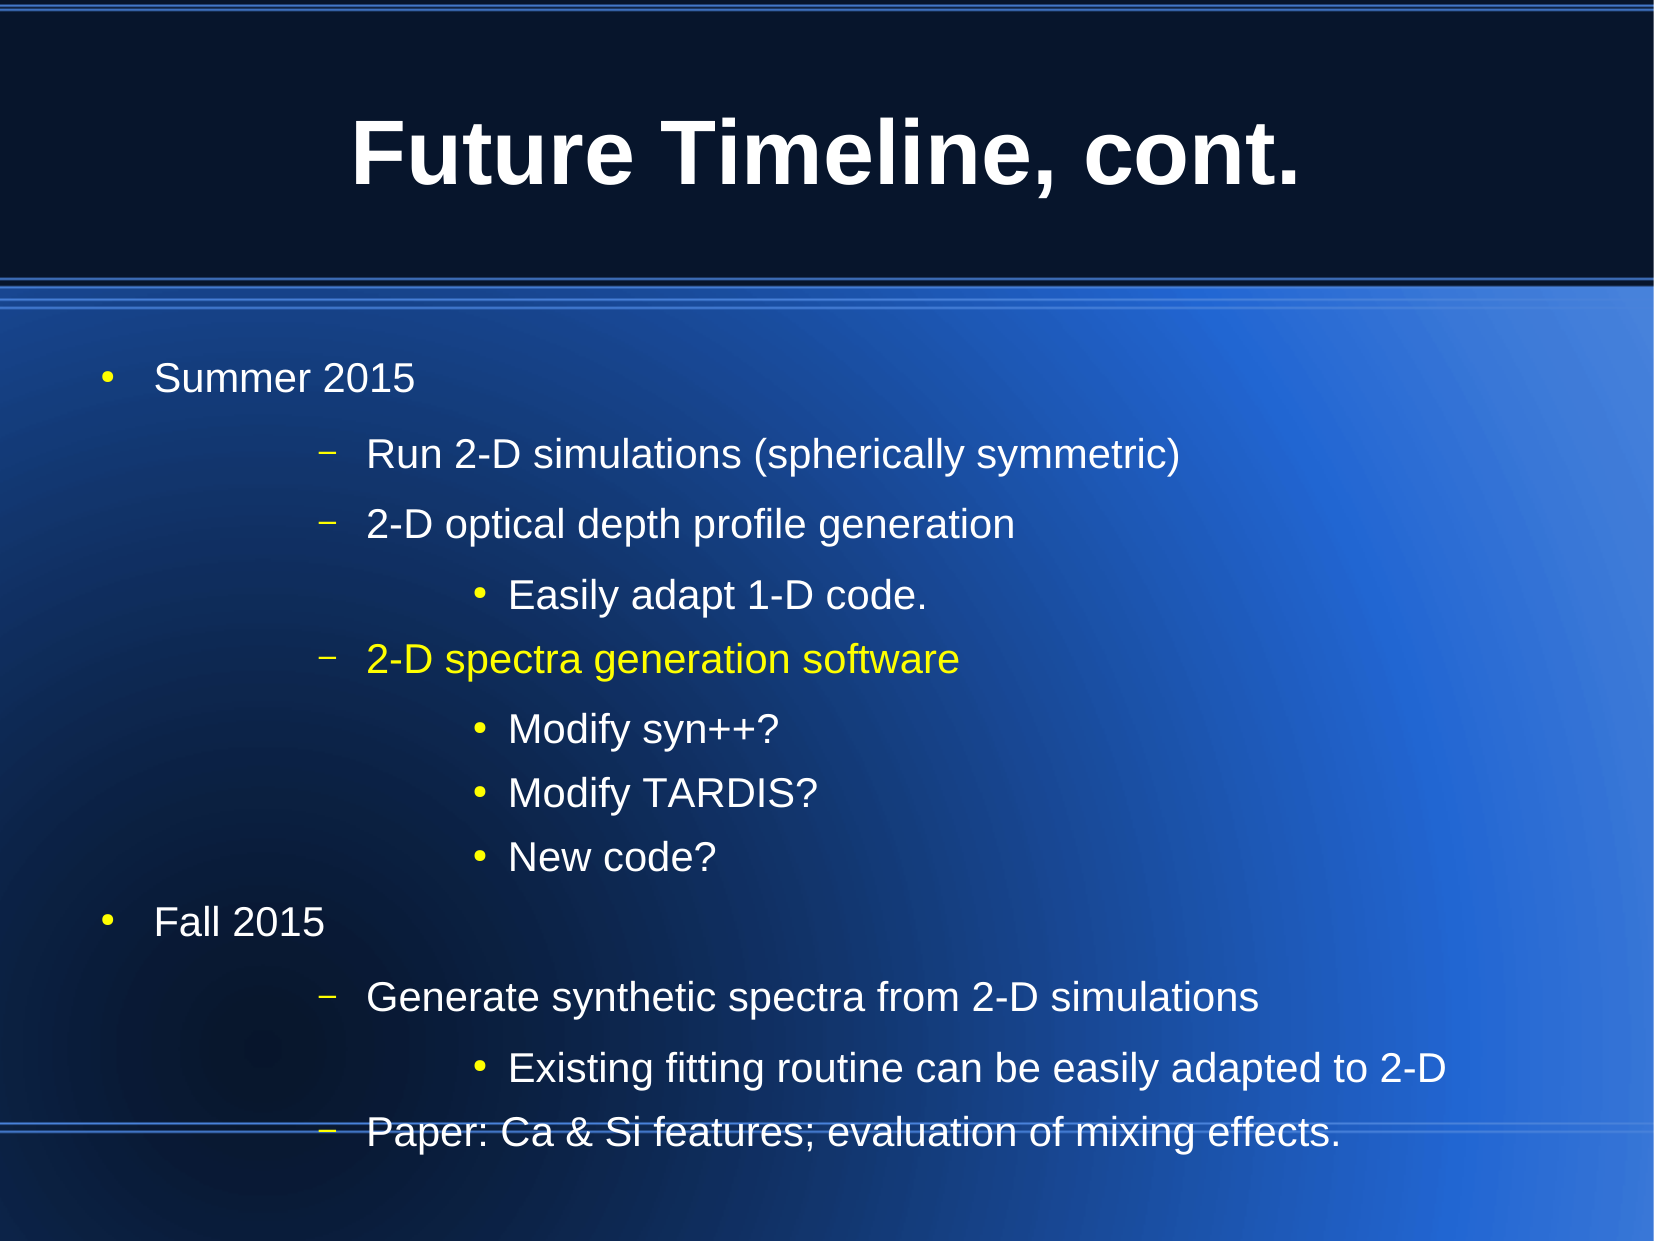

# Future Timeline, cont.
Summer 2015
Run 2-D simulations (spherically symmetric)
2-D optical depth profile generation
Easily adapt 1-D code.
2-D spectra generation software
Modify syn++?
Modify TARDIS?
New code?
Fall 2015
Generate synthetic spectra from 2-D simulations
Existing fitting routine can be easily adapted to 2-D
Paper: Ca & Si features; evaluation of mixing effects.